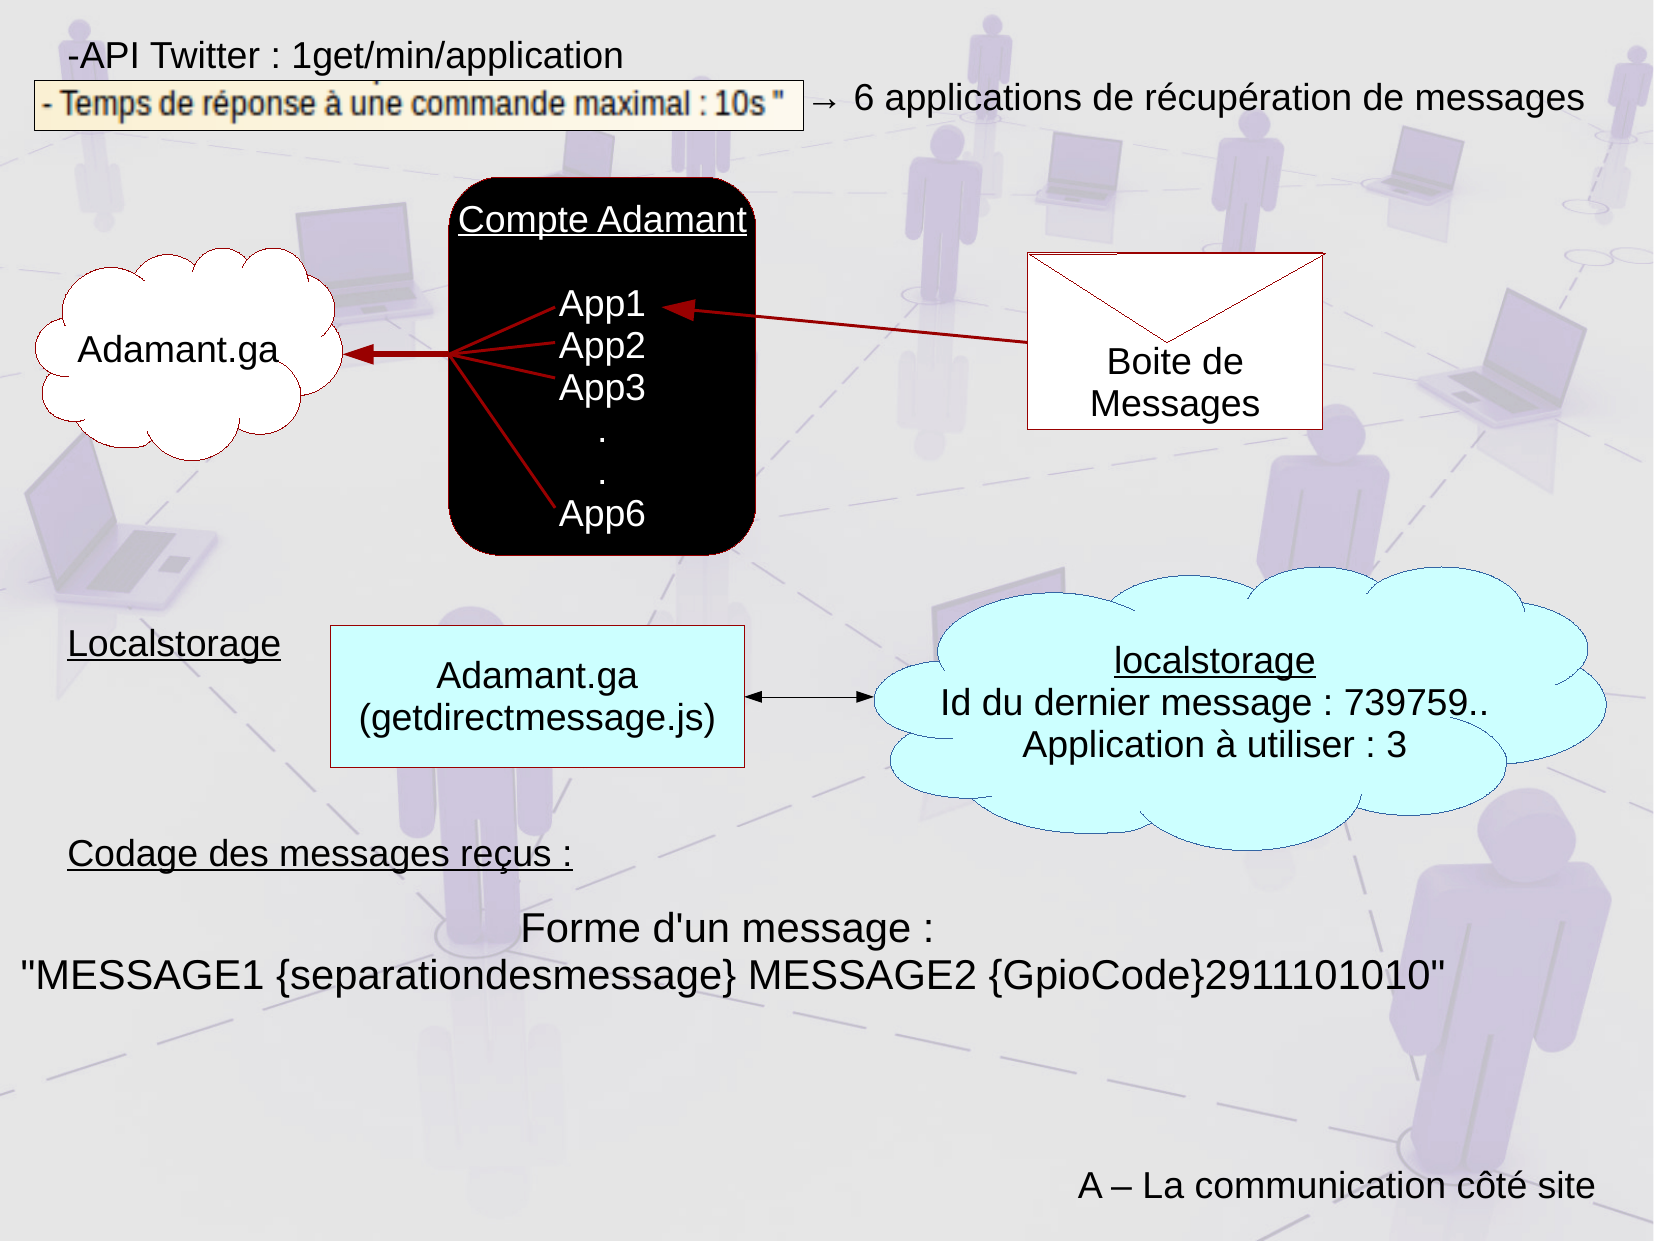

-API Twitter : 1get/min/application
										→ 6 applications de récupération de messages
Localstorage
Codage des messages reçus :
Compte Adamant
App1
App2
App3
.
.
App6
Adamant.ga
Boite de
Messages
localstorage
Id du dernier message : 739759..
Application à utiliser : 3
Adamant.ga
(getdirectmessage.js)
Forme d'un message :
"MESSAGE1 {separationdesmessage} MESSAGE2 {GpioCode}2911101010"
A – La communication côté site